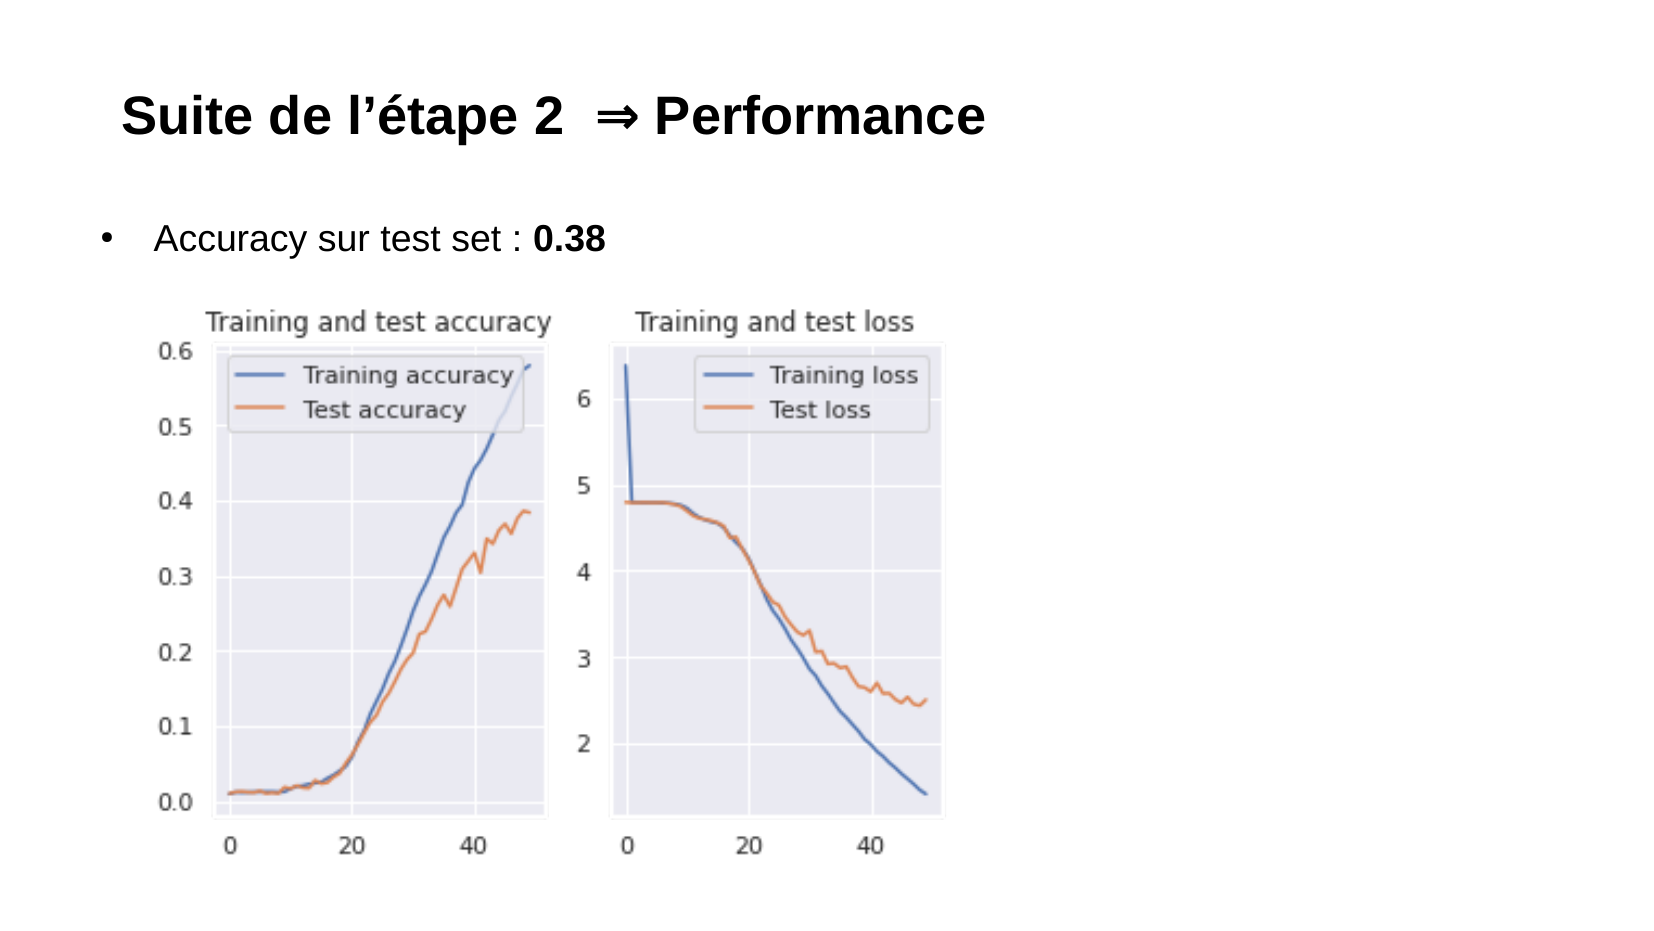

Suite de l’étape 2 ⇒ Performance
# Accuracy sur test set : 0.38